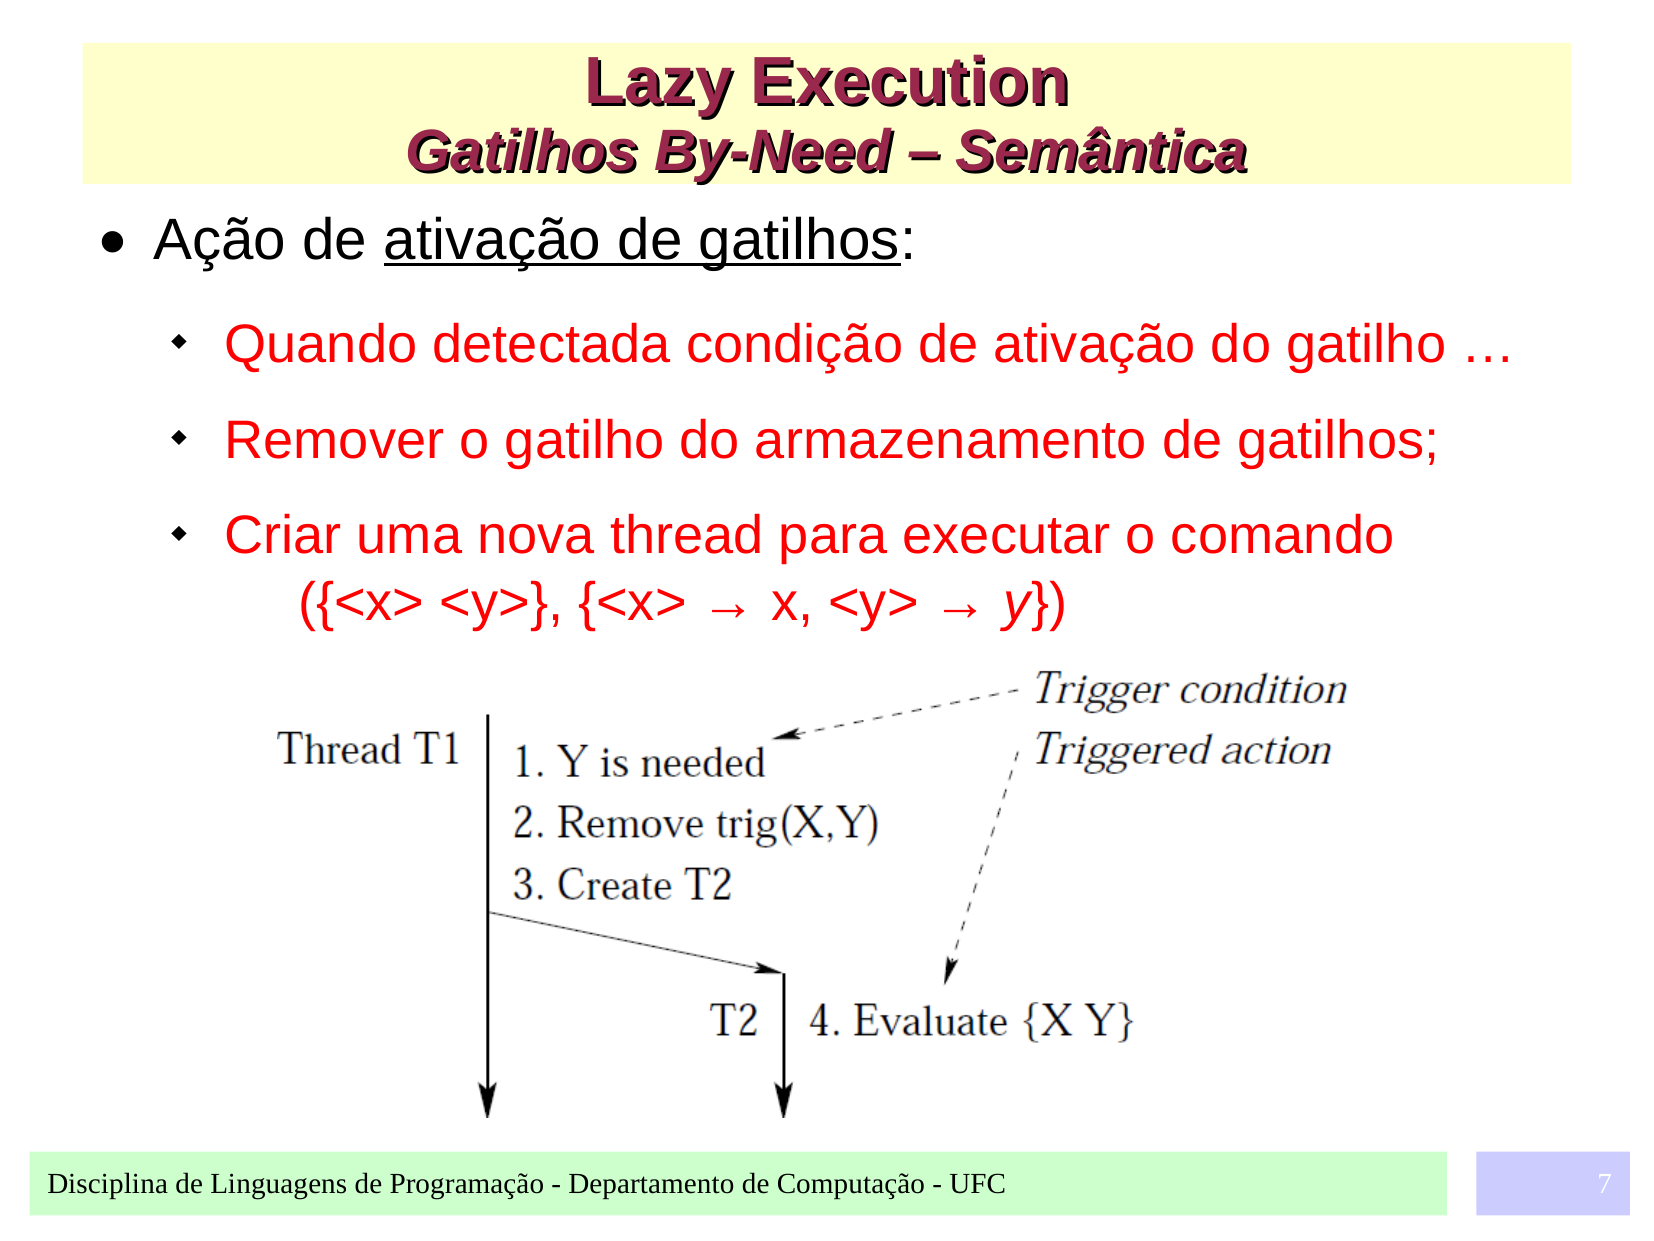

# Lazy Execution Gatilhos By-Need – Semântica
Ação de ativação de gatilhos:
Quando detectada condição de ativação do gatilho …
Remover o gatilho do armazenamento de gatilhos;
Criar uma nova thread para executar o comando
	({<x> <y>}, {<x> → x, <y> → y})
Disciplina de Linguagens de Programação - Departamento de Computação - UFC
7